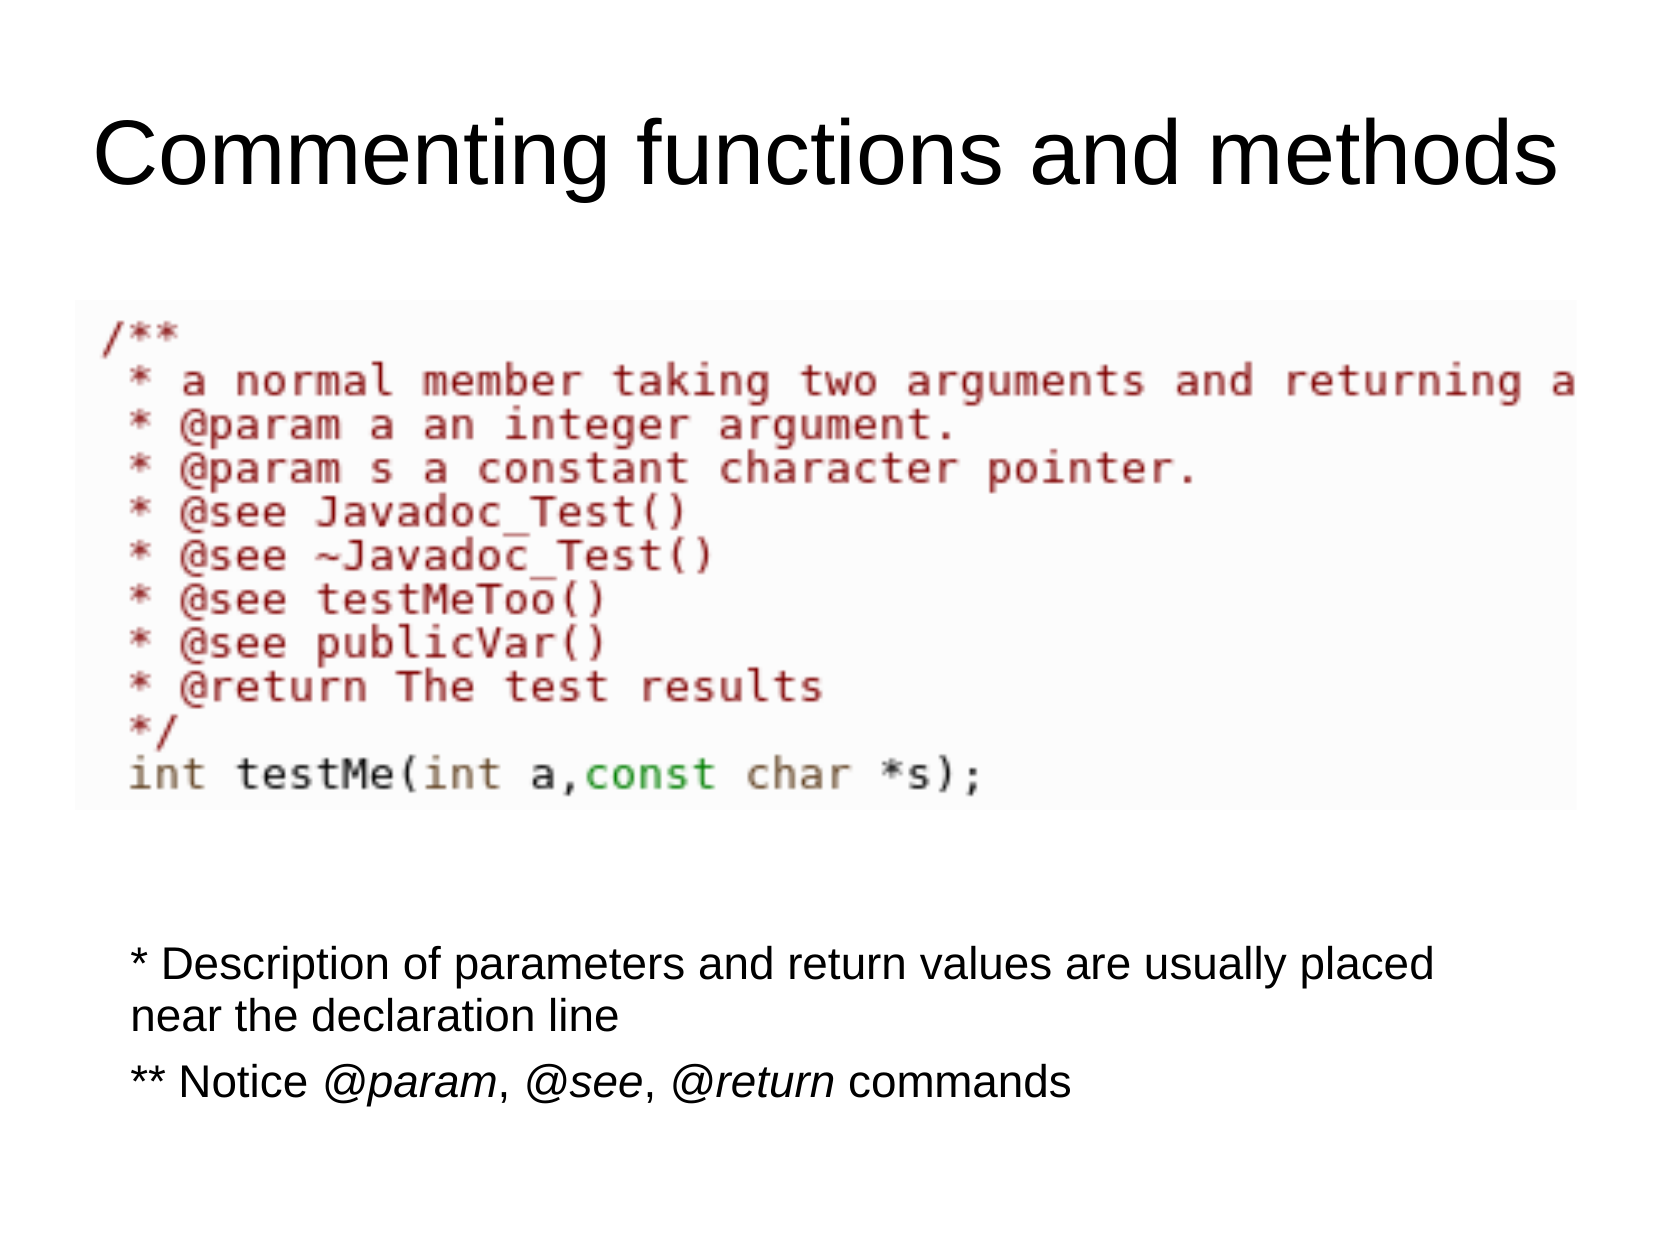

# Commenting functions and methods
* Description of parameters and return values are usually placed near the declaration line
** Notice @param, @see, @return commands